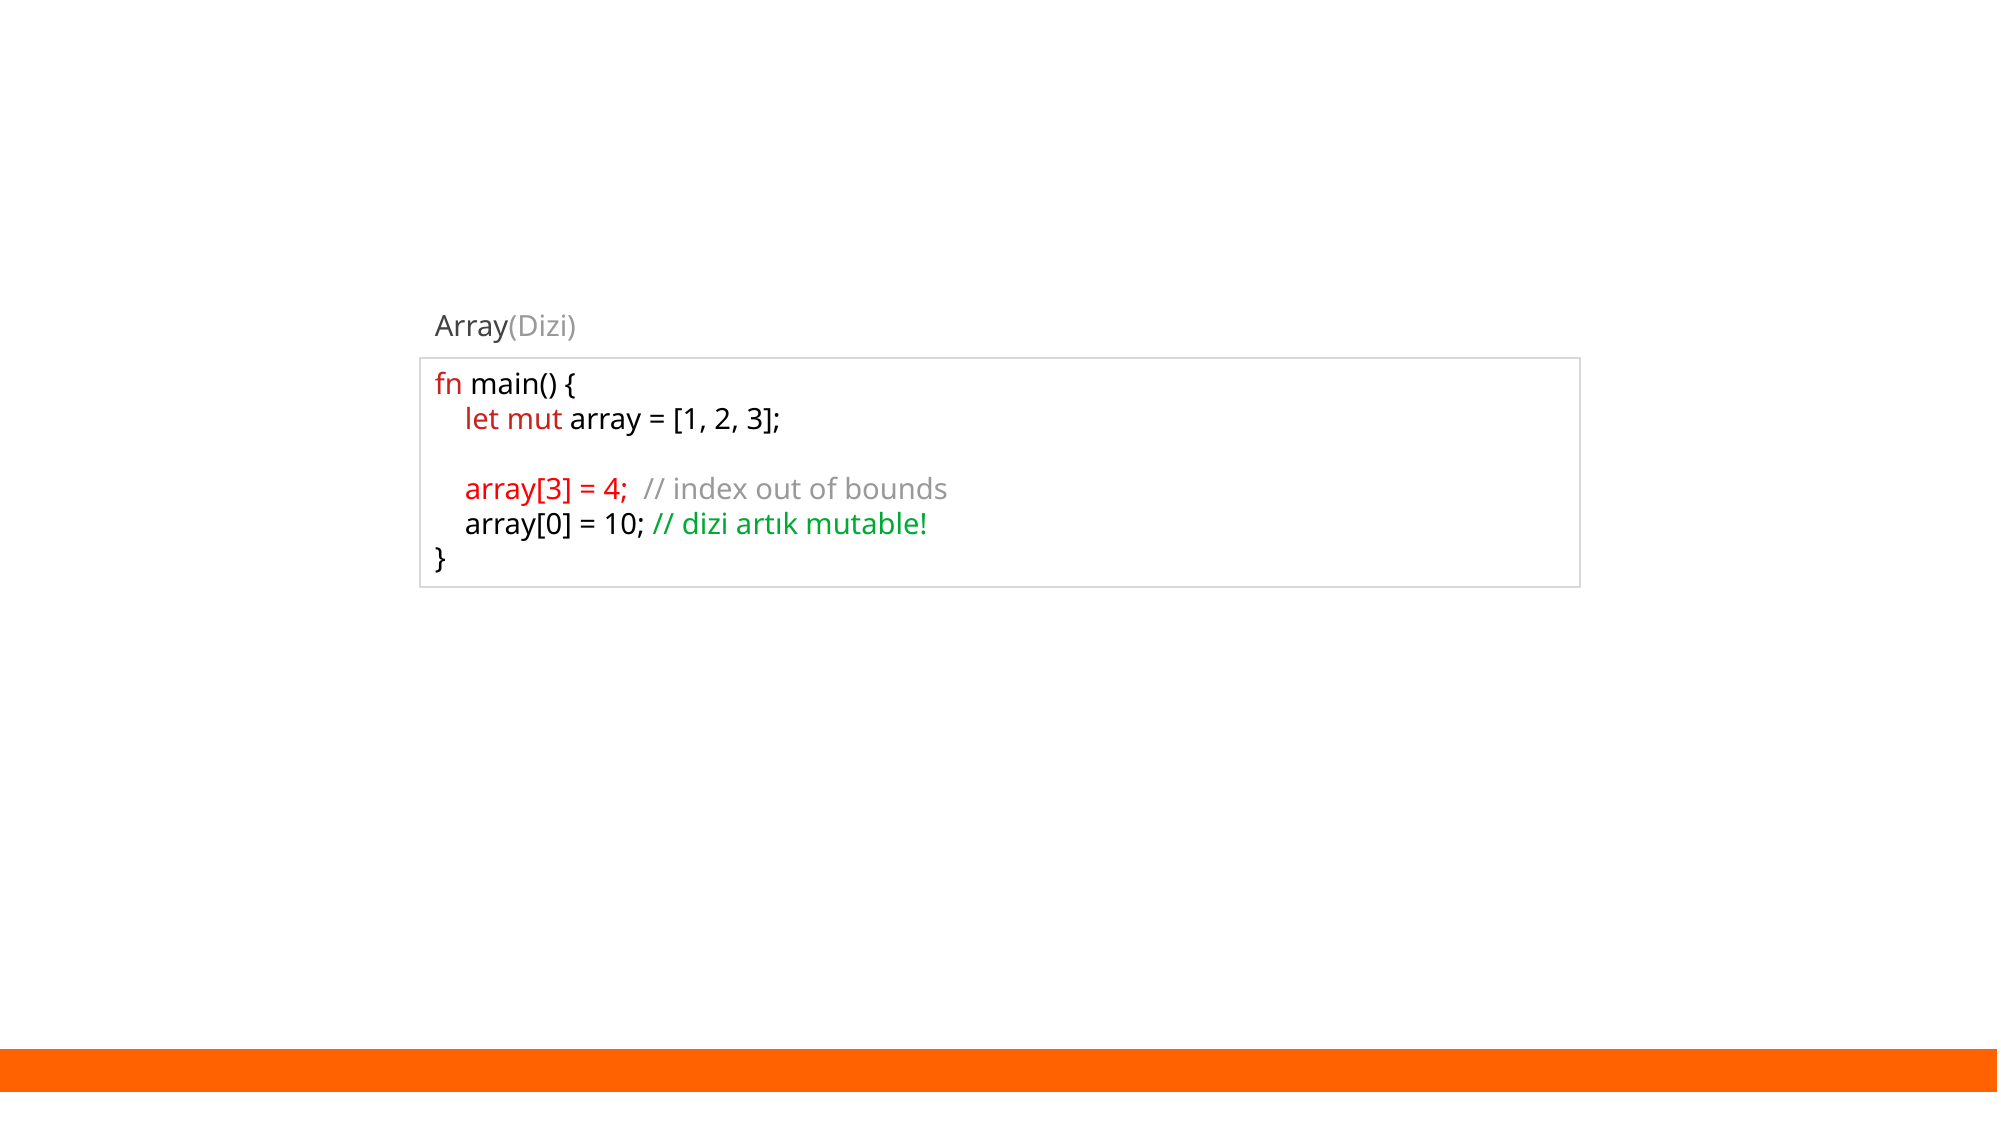

Array(Dizi)
fn main() {
 let mut array = [1, 2, 3];
 array[3] = 4; // index out of bounds
 array[0] = 10; // dizi artık mutable!
}